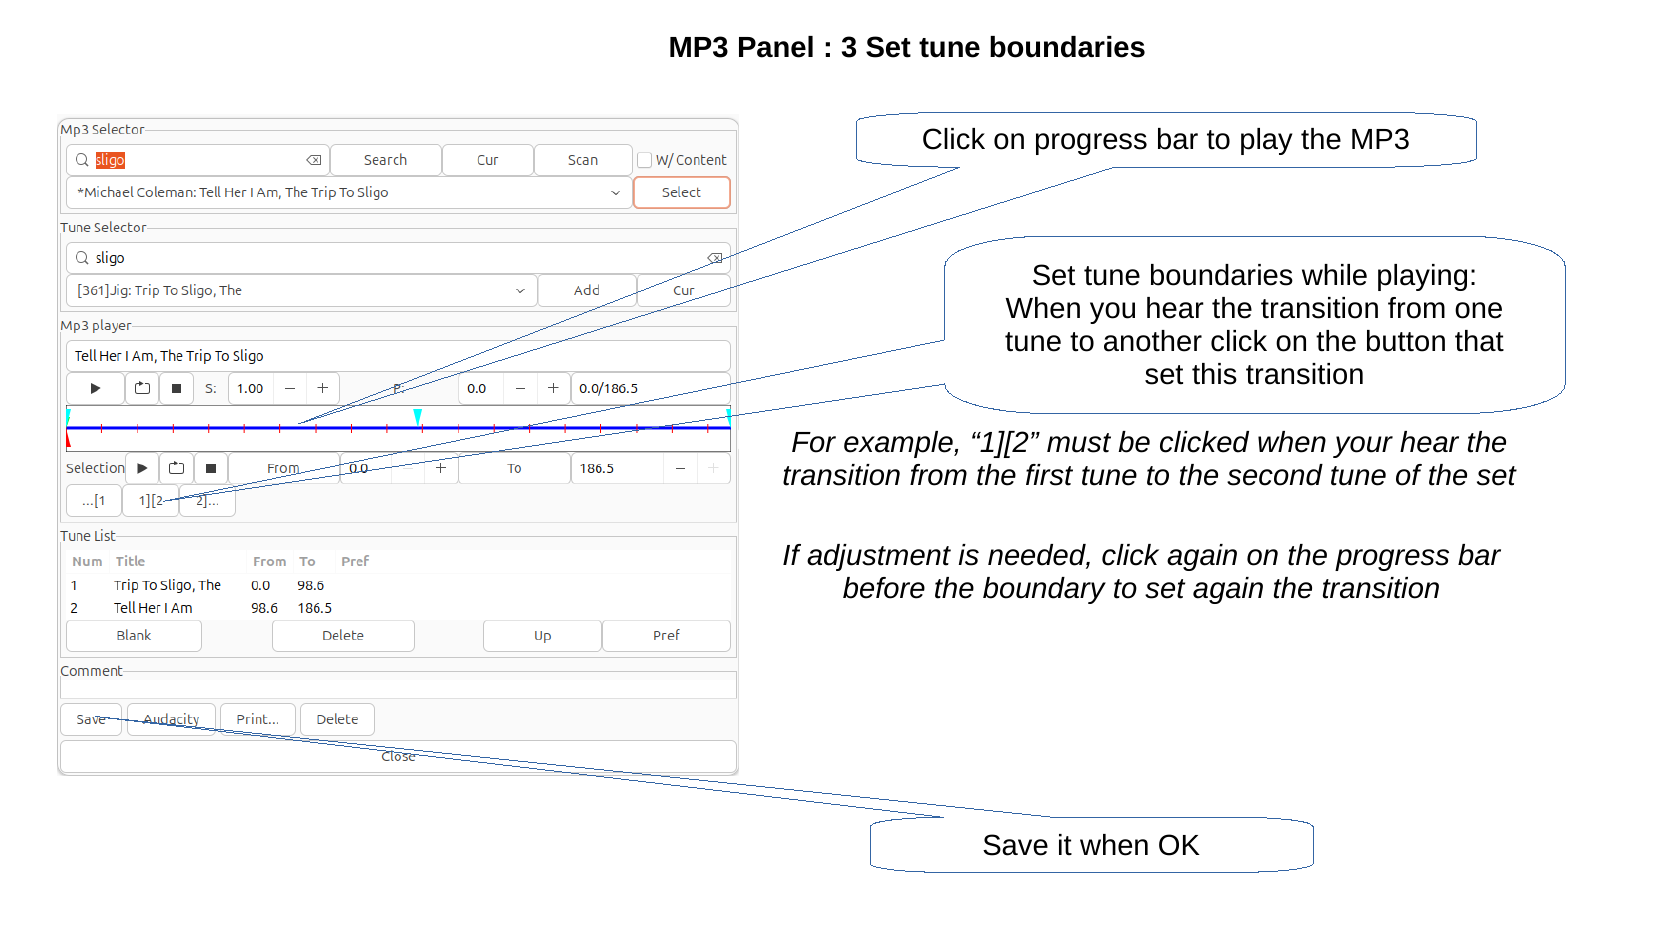

MP3 Panel : 3 Set tune boundaries
Click on progress bar to play the MP3
Set tune boundaries while playing:
When you hear the transition from one tune to another click on the button that set this transition
For example, “1][2” must be clicked when your hear the transition from the first tune to the second tune of the set
If adjustment is needed, click again on the progress bar before the boundary to set again the transition
Save it when OK